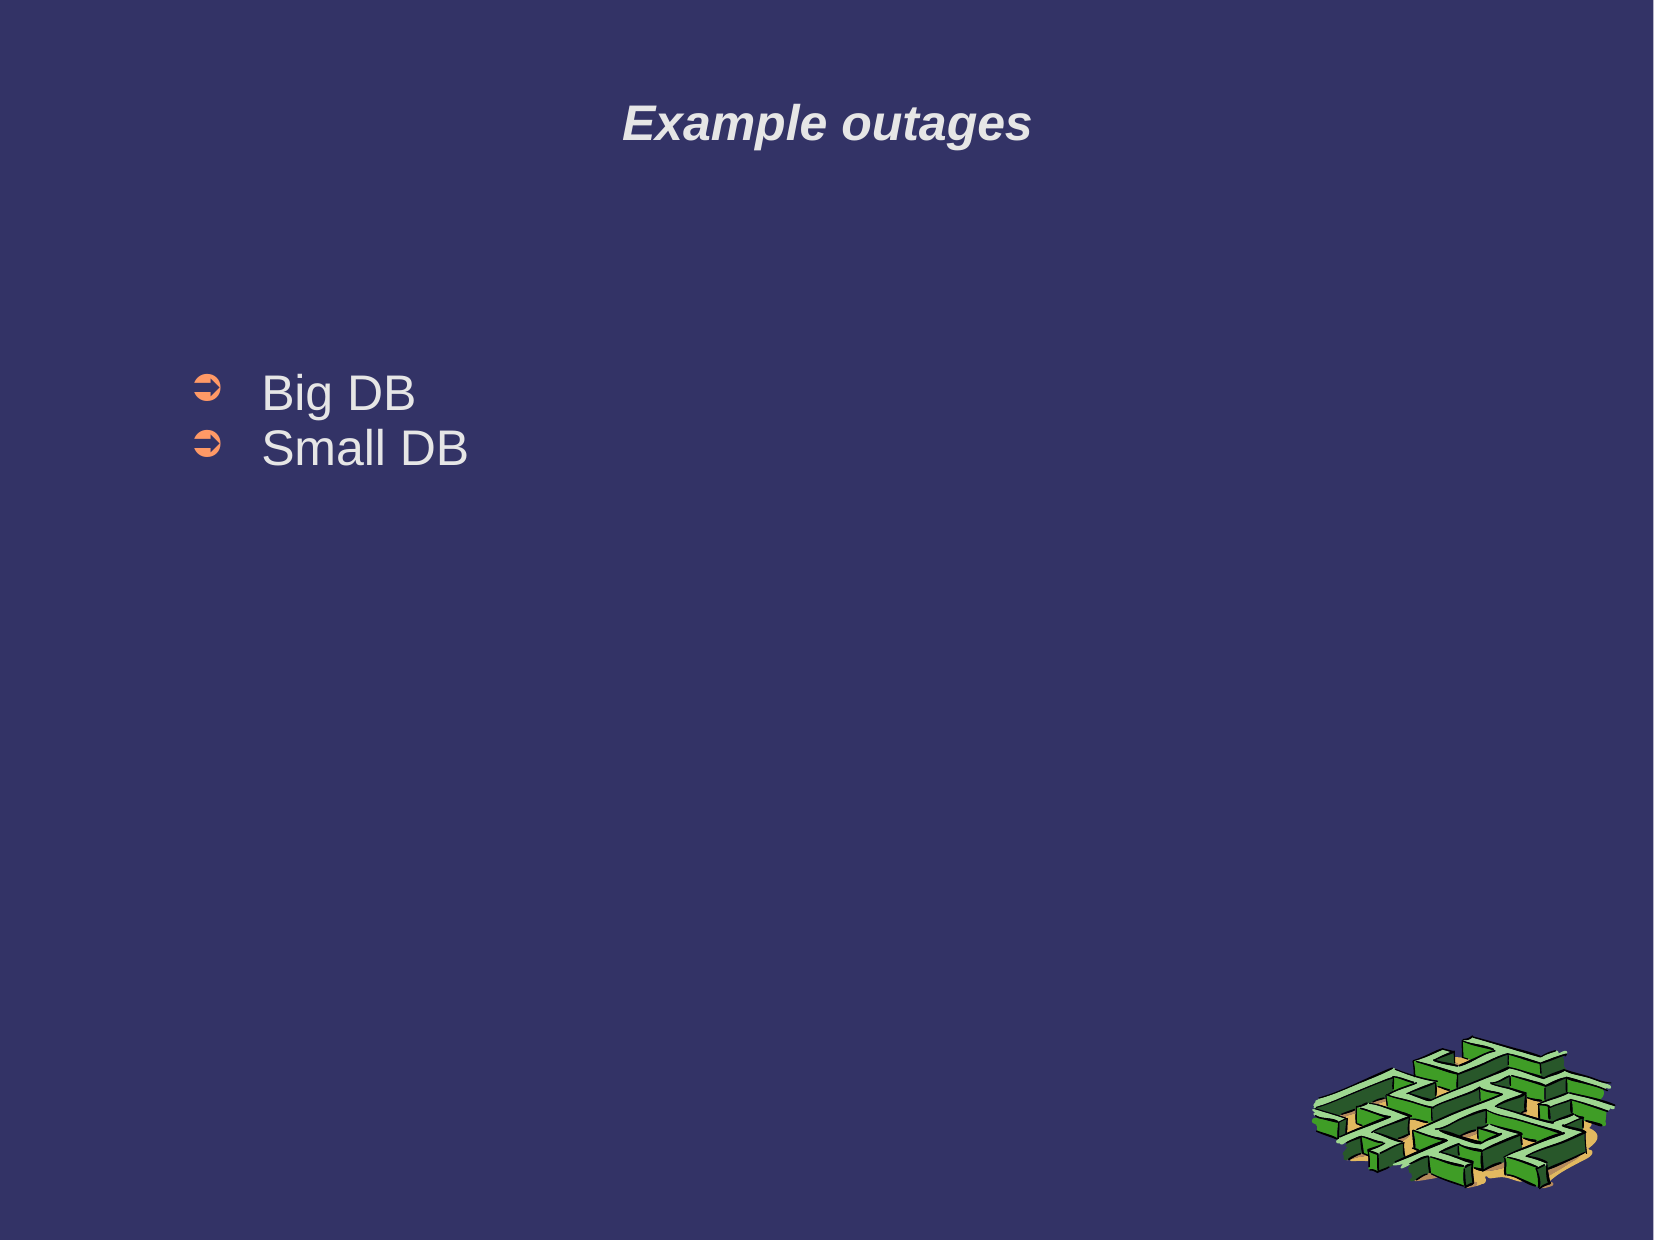

# Example outages
Big DB
Small DB